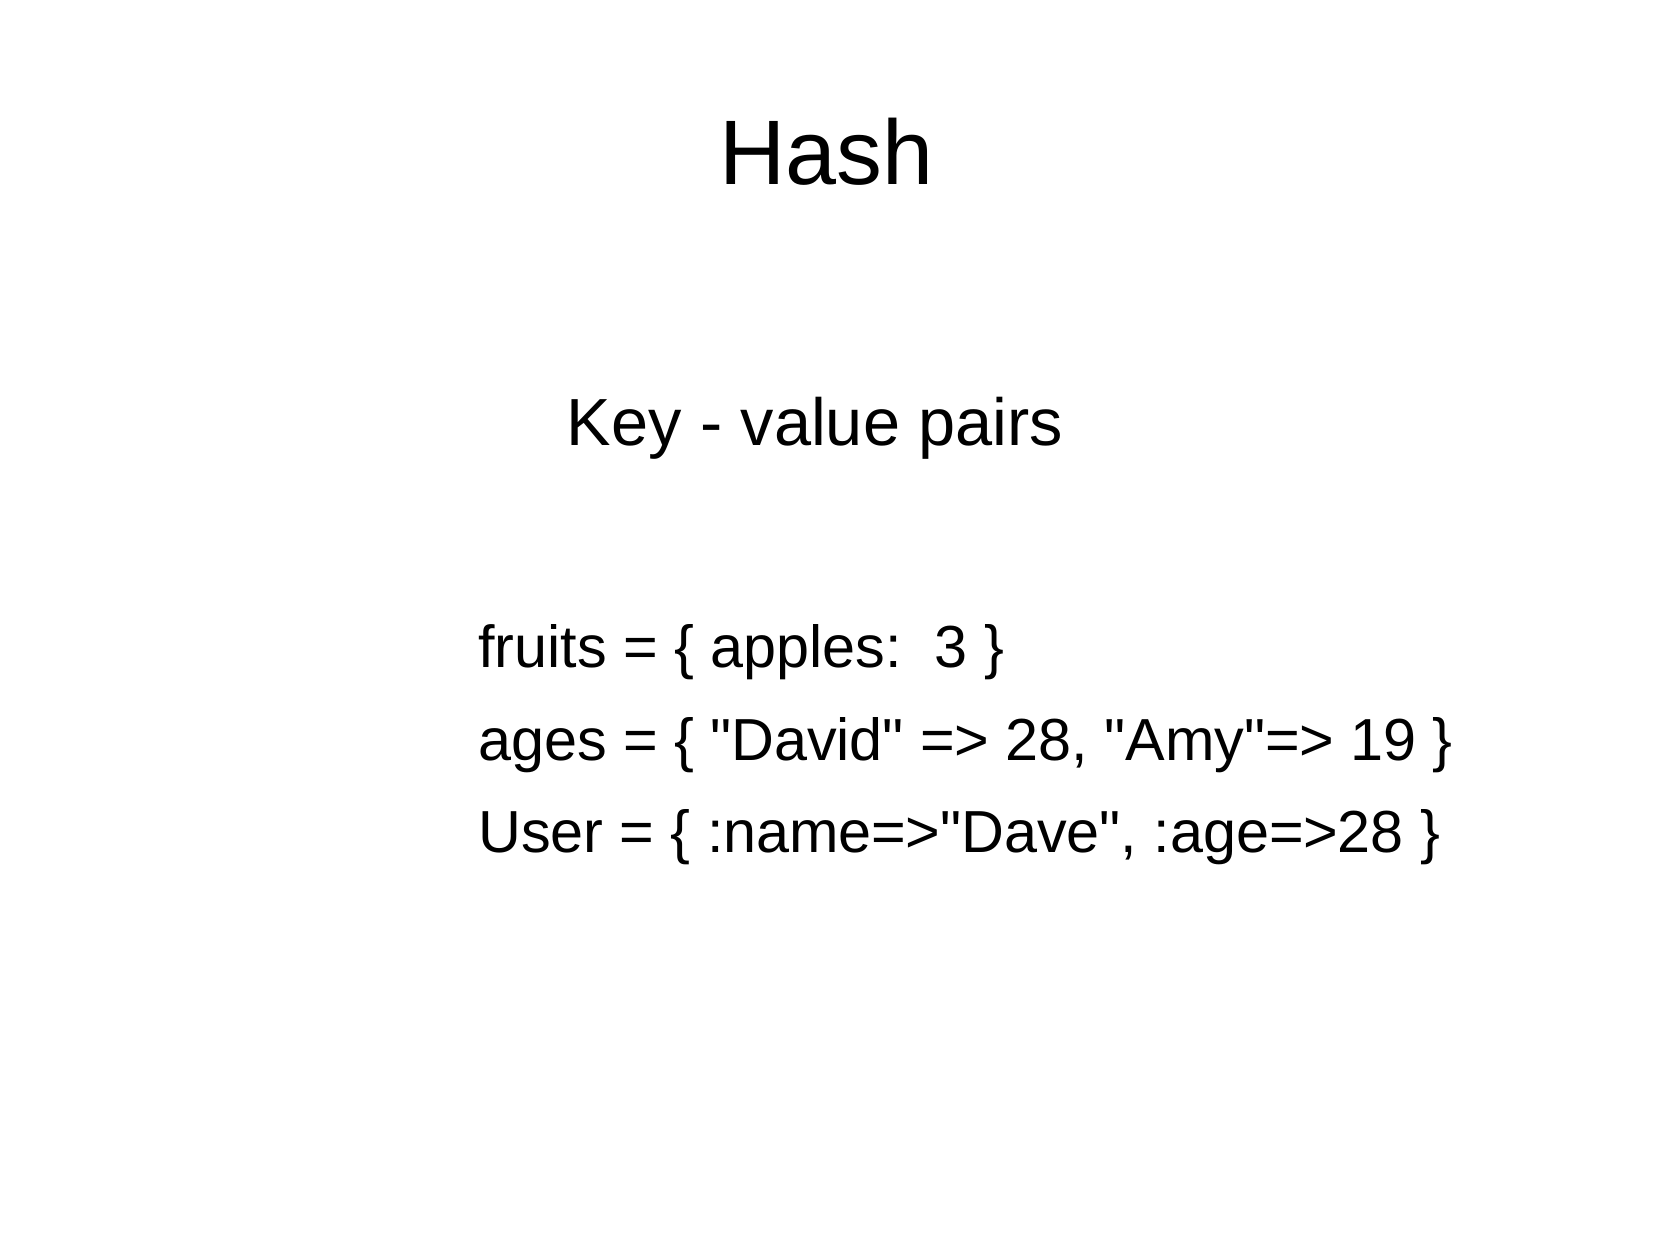

# Hash
Key - value pairs
fruits = { apples: 3 }
ages = { "David" => 28, "Amy"=> 19 }
User = { :name=>"Dave", :age=>28 }